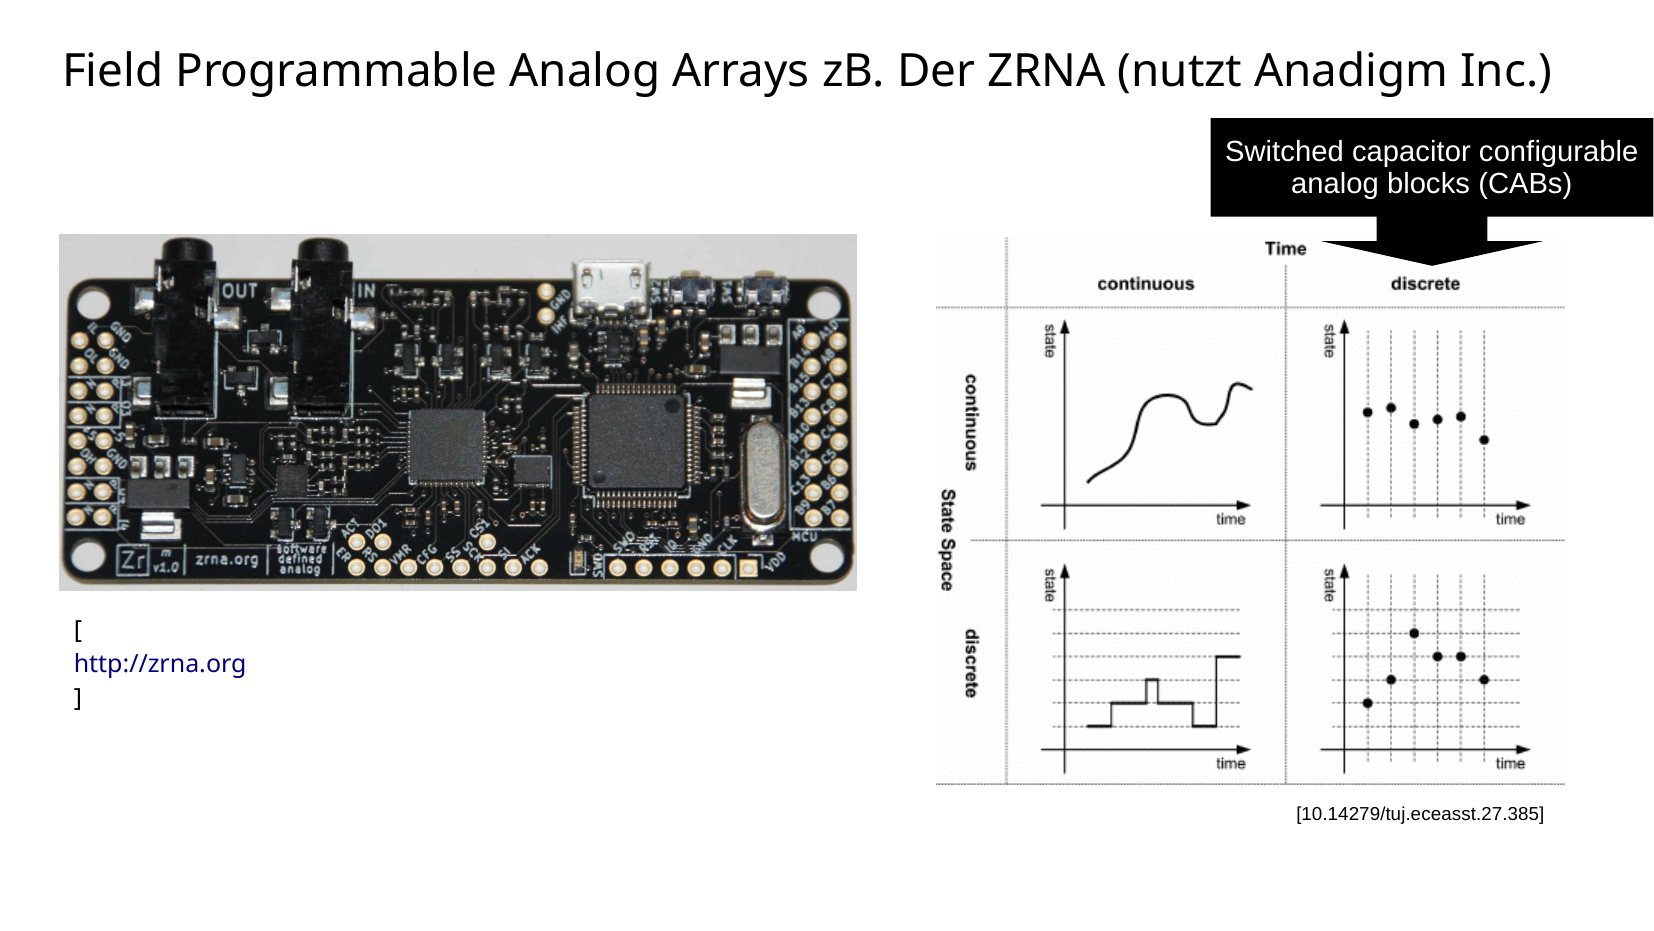

Field Programmable Analog Arrays zB. Der ZRNA (nutzt Anadigm Inc.)
Switched capacitor configurable
analog blocks (CABs)
[http://zrna.org]
[10.14279/tuj.eceasst.27.385]